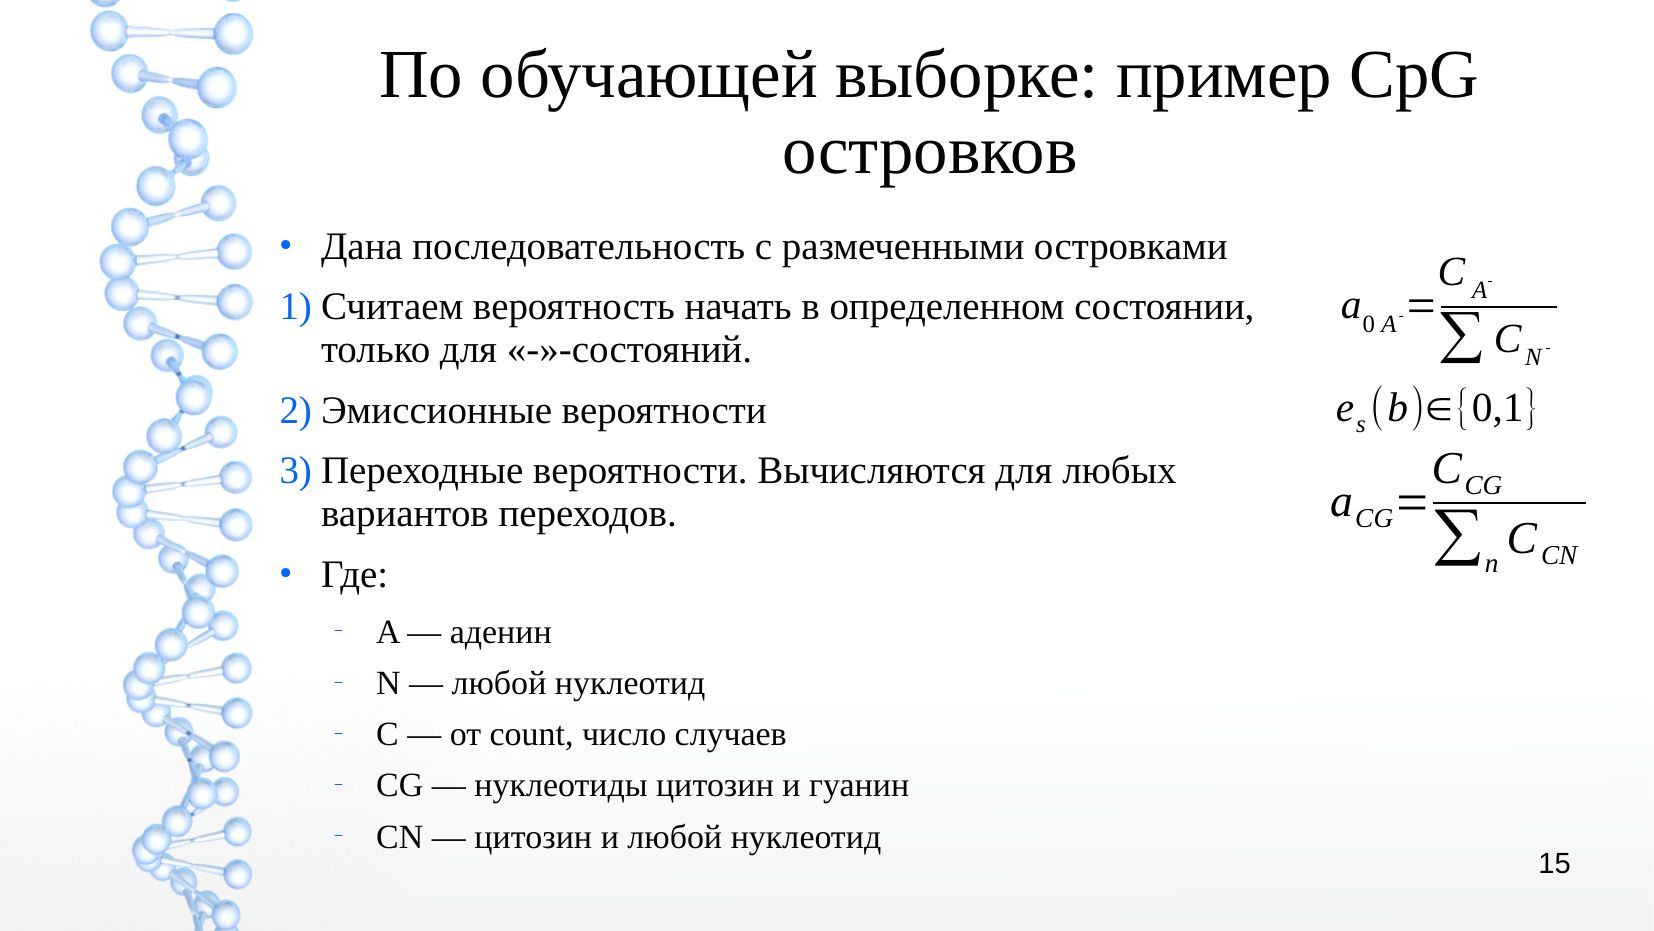

# По обучающей выборке: пример CpG островков
Дана последовательность с размеченными островками
Считаем вероятность начать в определенном состоянии, только для «-»-состояний.
Эмиссионные вероятности
Переходные вероятности. Вычисляются для любых вариантов переходов.
Где:
A — аденин
N — любой нуклеотид
С — от count, число случаев
CG — нуклеотиды цитозин и гуанин
CN — цитозин и любой нуклеотид
15